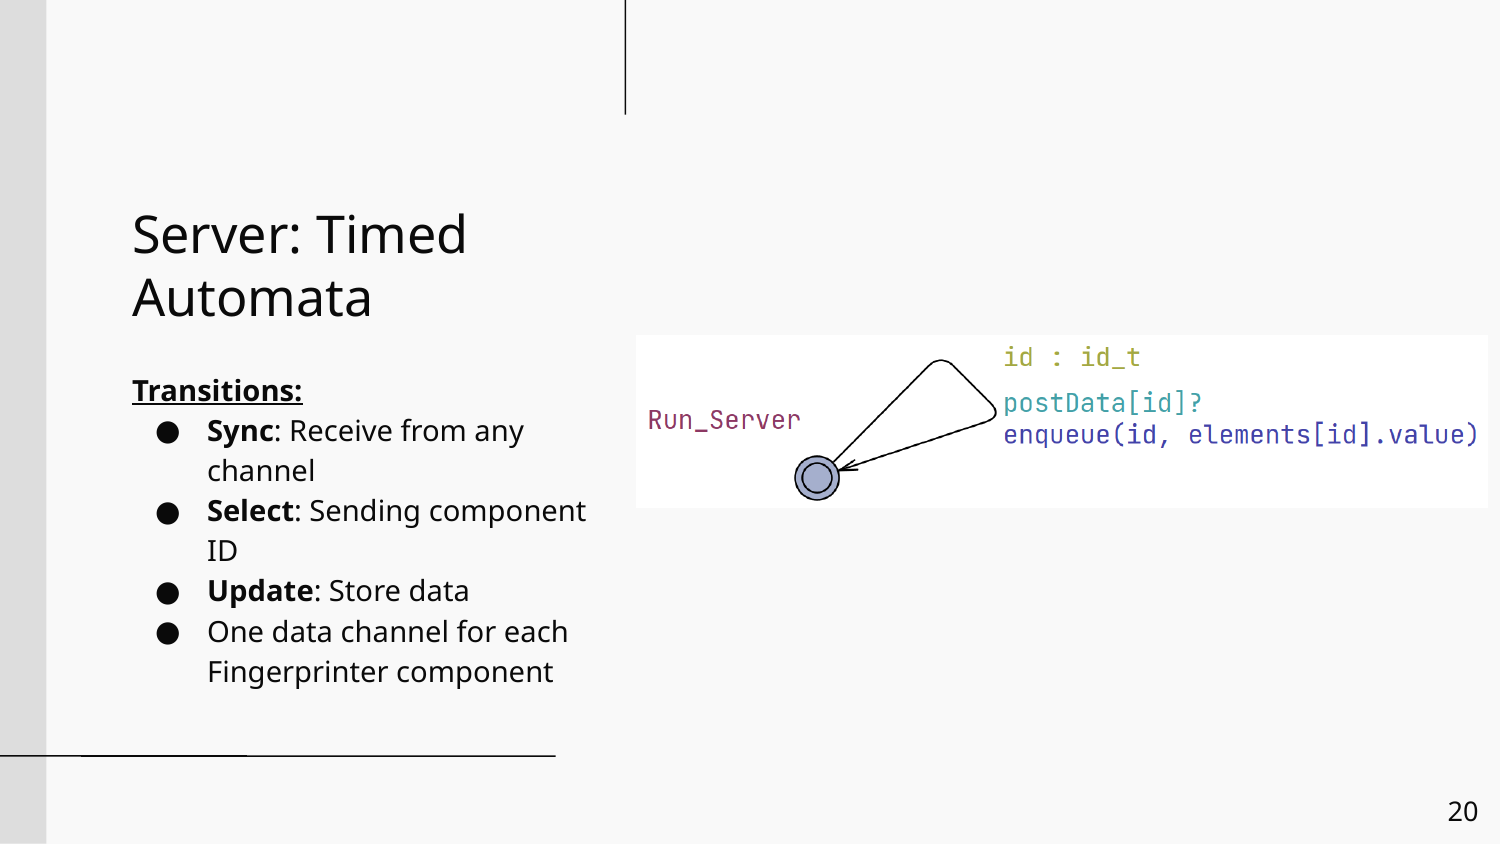

Server: Timed Automata
# Transitions:
Sync: Receive from any channel
Select: Sending component ID
Update: Store data
One data channel for each Fingerprinter component